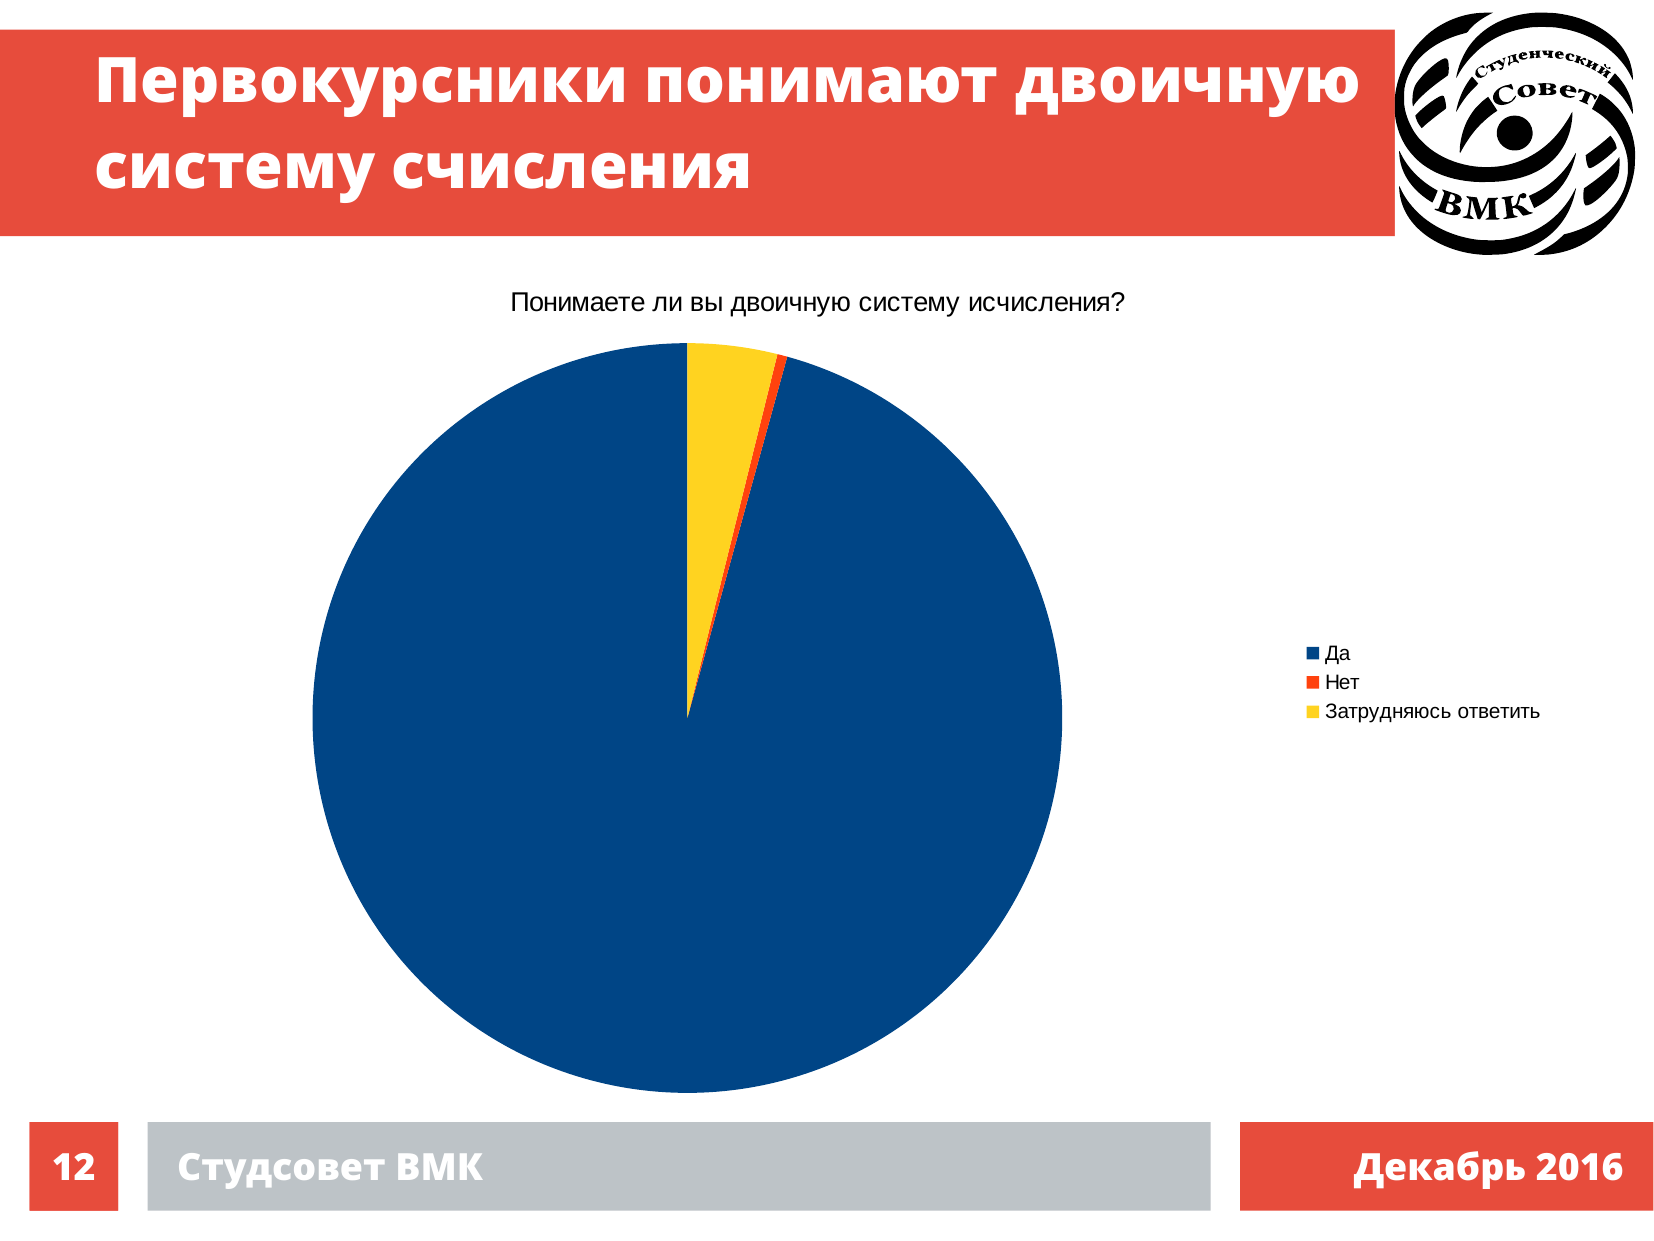

# Первокурсники понимают двоичную систему счисления
### Chart: Понимаете ли вы двоичную систему исчисления?
| Category | Sum - Число |
|---|---|
| Да | 223.0 |
| Нет | 1.0 |
| Затрудняюсь ответить | 9.0 |12
Студсовет ВМК
Декабрь 2016